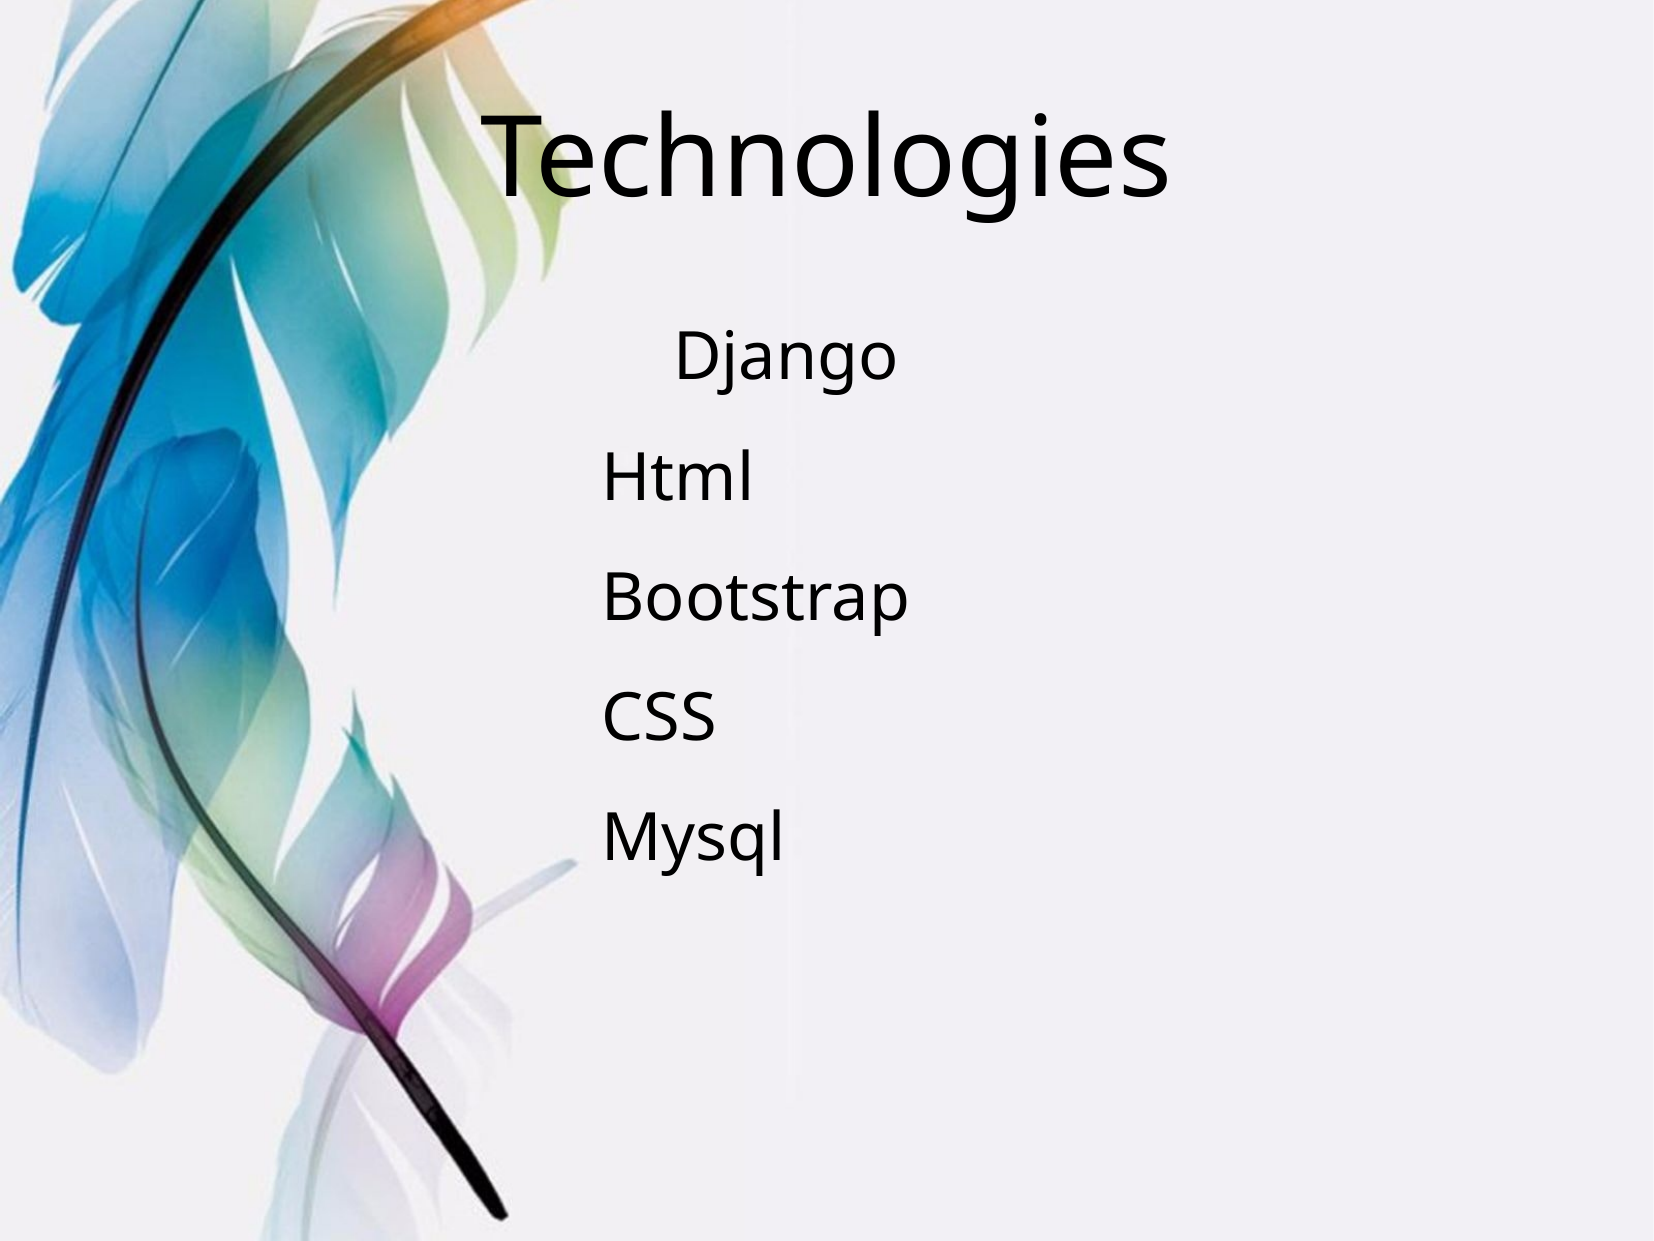

# Technologies
 Django
 Html
 Bootstrap
 CSS
 Mysql